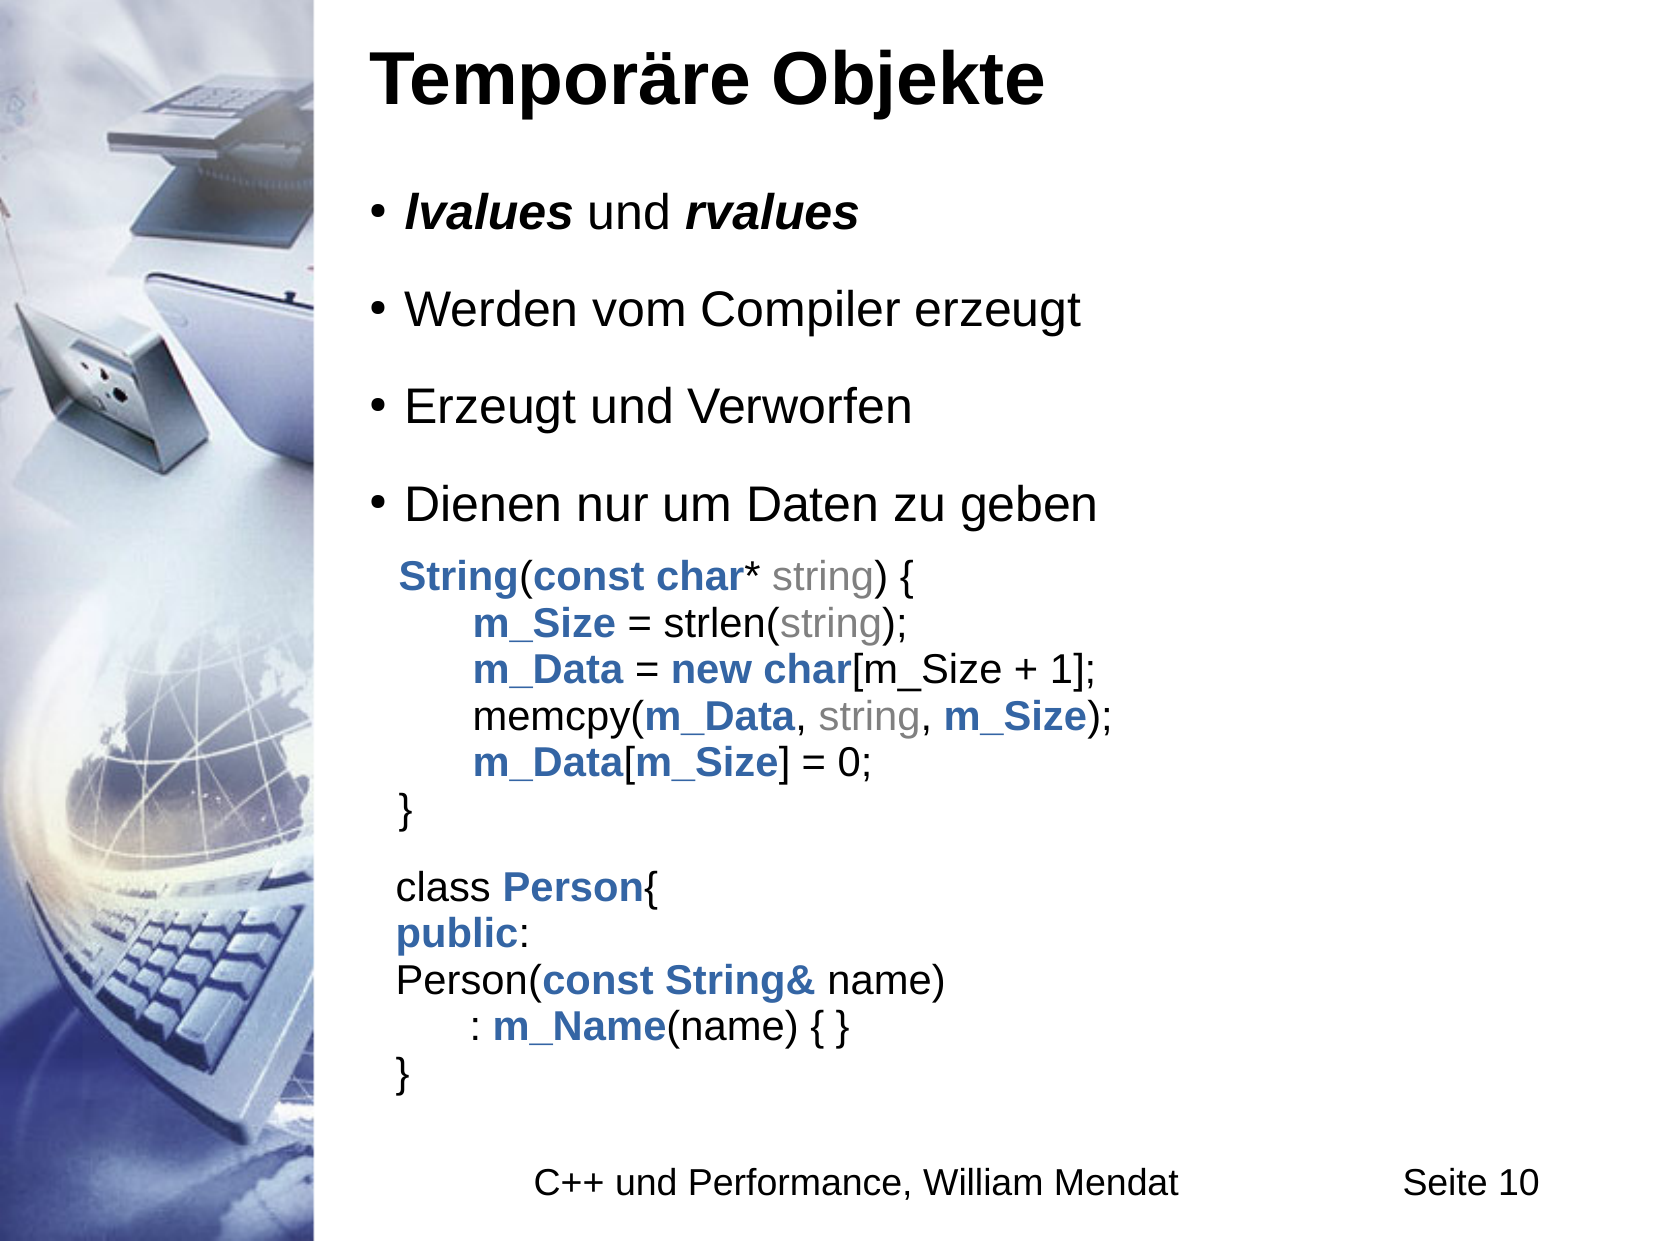

Temporäre Objekte
lvalues und rvalues
Werden vom Compiler erzeugt
Erzeugt und Verworfen
Dienen nur um Daten zu geben
String(const char* string) {
	m_Size = strlen(string);
	m_Data = new char[m_Size + 1];
	memcpy(m_Data, string, m_Size);
	m_Data[m_Size] = 0;
}
class Person{
public:
Person(const String& name)
	: m_Name(name) { }
}
C++ und Performance, William Mendat
Seite 10